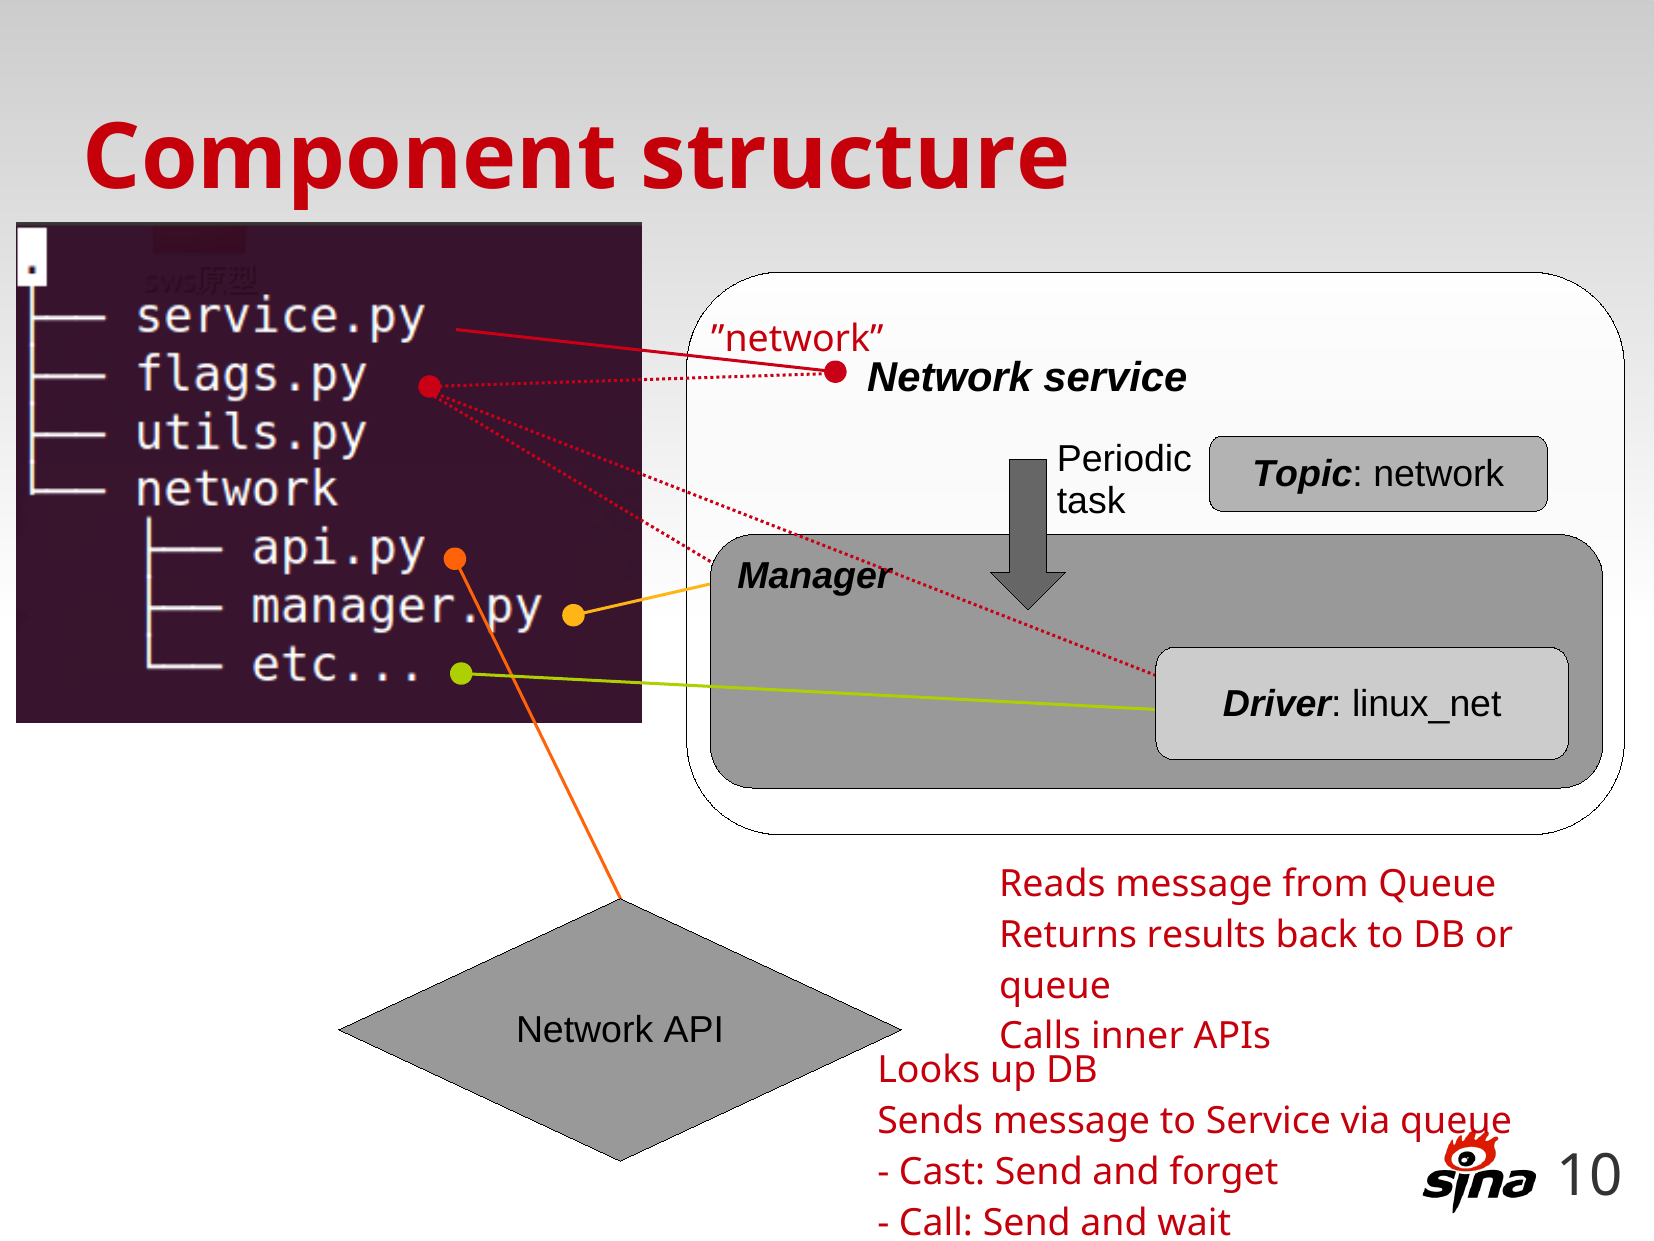

# Component structure
 Network service
”network”
Periodic
task
Topic: network
Manager
Driver: linux_net
Reads message from Queue
Returns results back to DB or queue
Calls inner APIs
Network API
Looks up DB
Sends message to Service via queue
- Cast: Send and forget
- Call: Send and wait
10